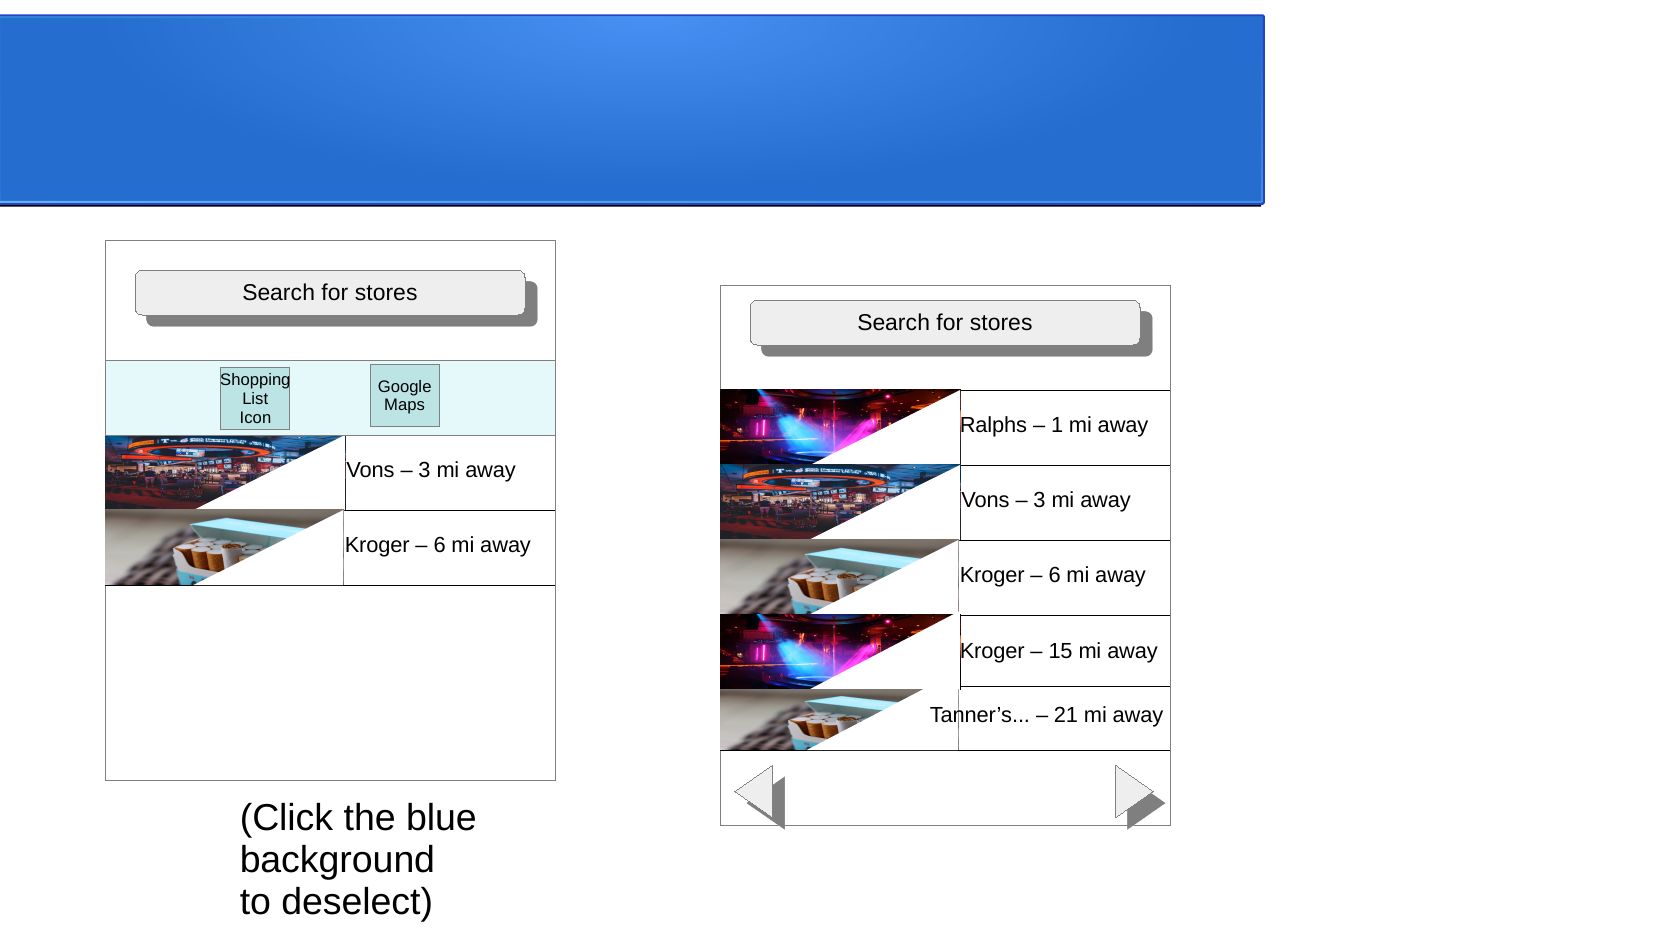

Search for stores
Search for stores
Google
Maps
Shopping
List
Icon
Ralphs – 1 mi away
Vons – 3 mi away
Vons – 3 mi away
Kroger – 6 mi away
Kroger – 6 mi away
Kroger – 15 mi away
Tanner’s... – 21 mi away
(Click the blue
background
to deselect)